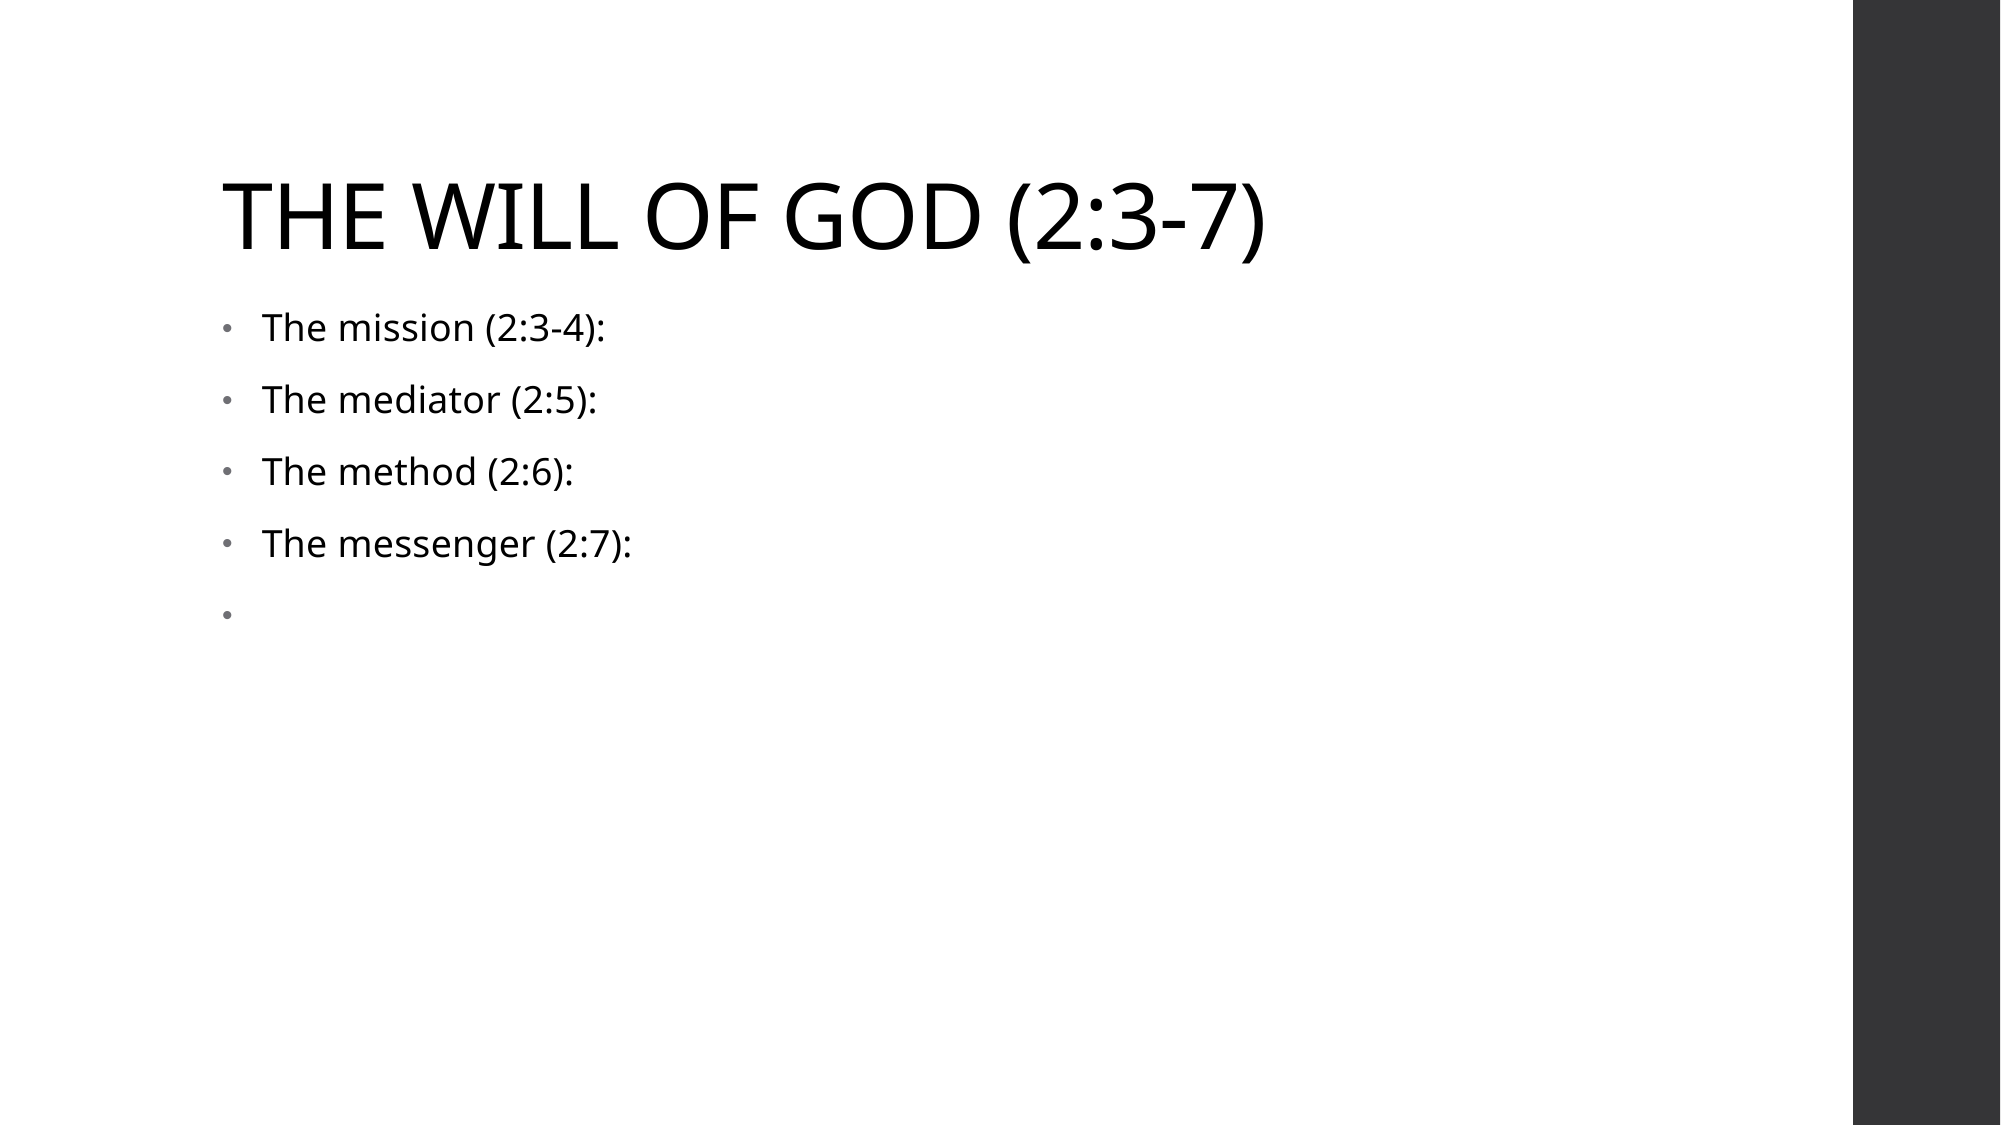

# THE WILL OF GOD (2:3-7)
 The mission (2:3-4):
 The mediator (2:5):
 The method (2:6):
 The messenger (2:7):